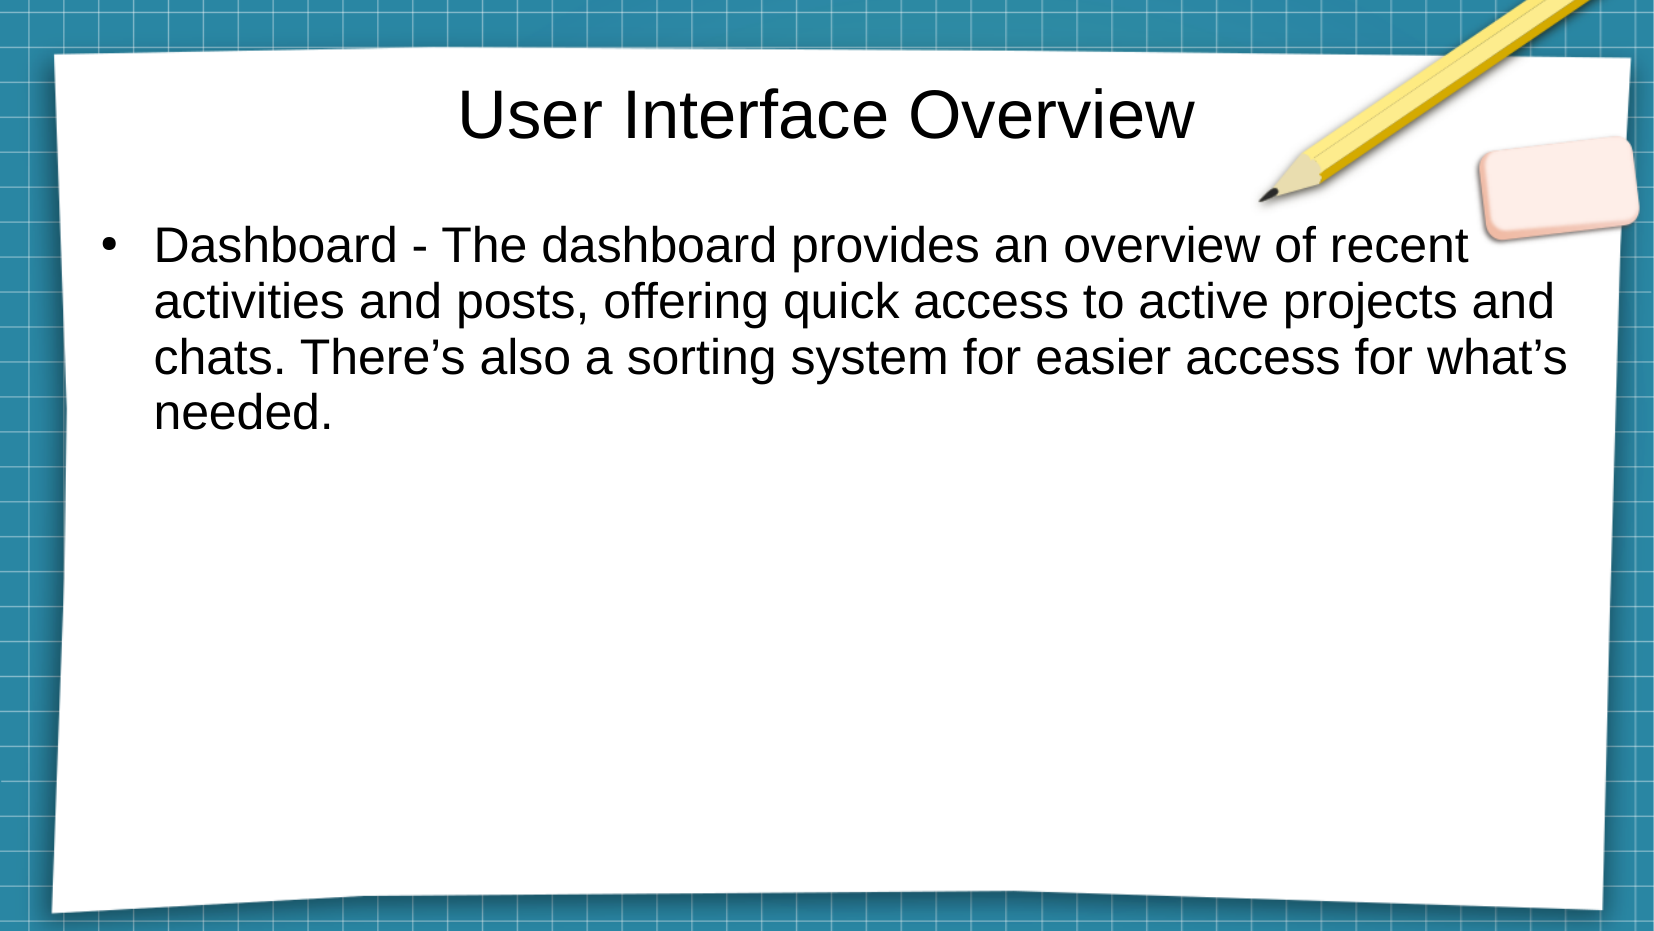

# User Interface Overview
Dashboard - The dashboard provides an overview of recent activities and posts, offering quick access to active projects and chats. There’s also a sorting system for easier access for what’s needed.